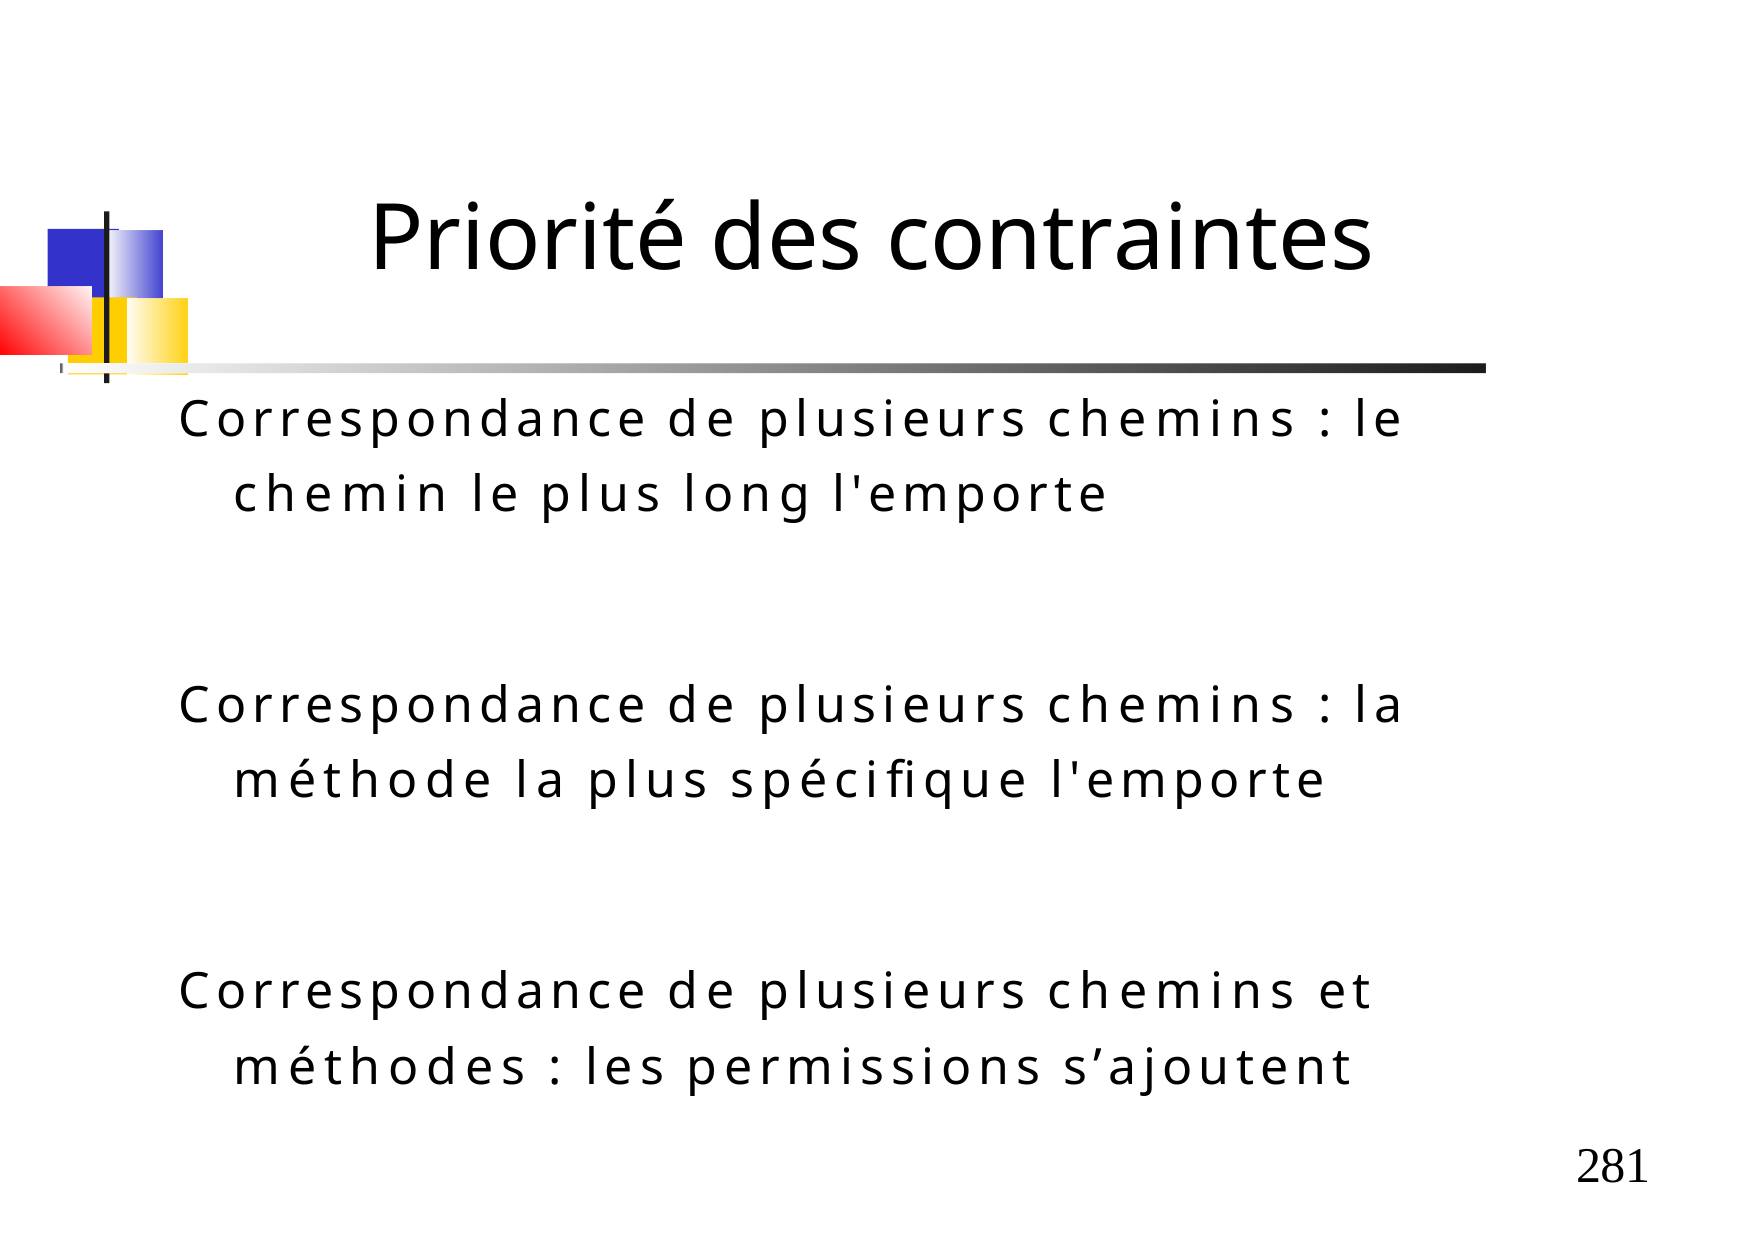

# Priorité des contraintes
Correspondance de plusieurs chemins : le chemin le plus long l'emporte
Correspondance de plusieurs chemins : la méthode la plus spécifique l'emporte
Correspondance de plusieurs chemins et méthodes : les permissions s’ajoutent
281